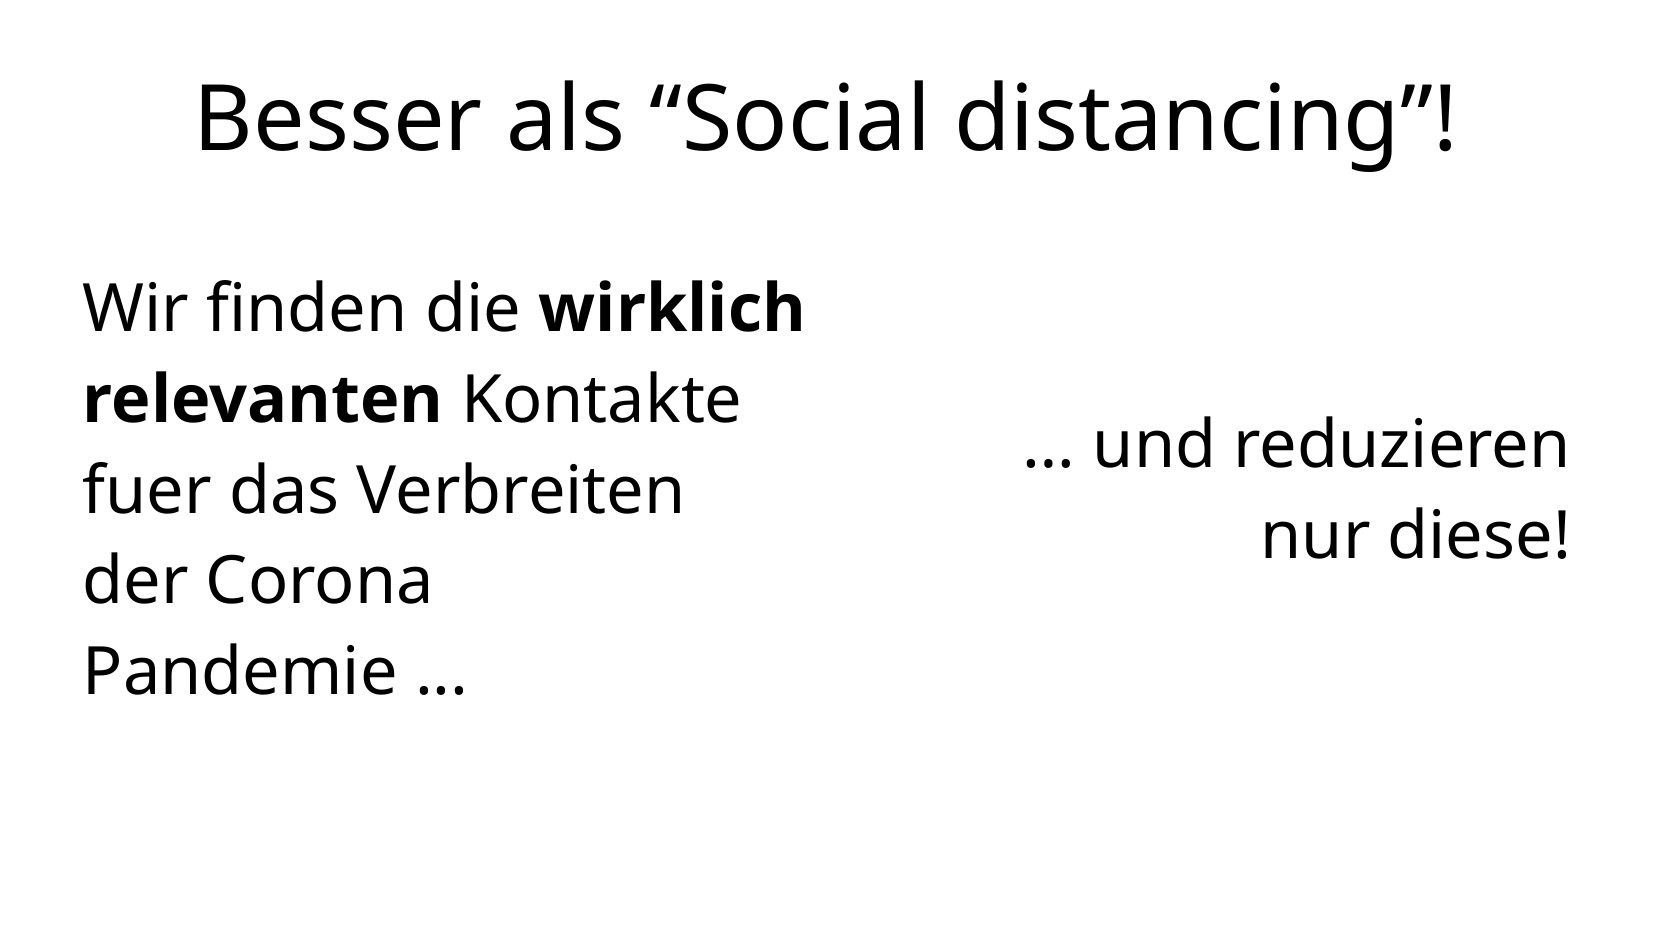

Besser als “Social distancing”!
# Wir finden die wirklich relevanten Kontakte fuer das Verbreiten der Corona Pandemie ...
… und reduzieren
nur diese!